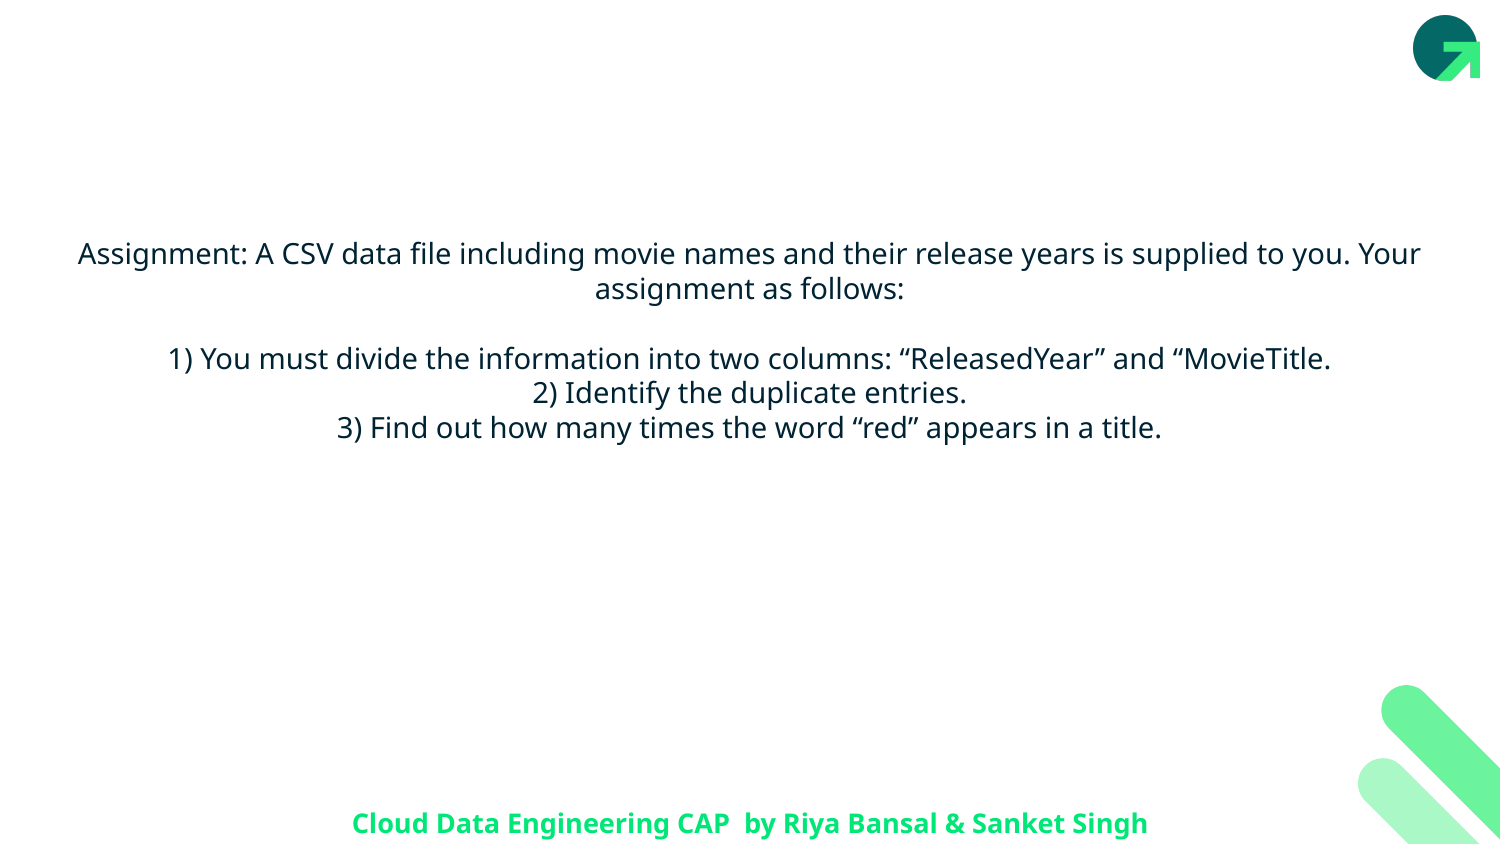

# Assignment: A CSV data file including movie names and their release years is supplied to you. Your assignment as follows: 1) You must divide the information into two columns: “ReleasedYear” and “MovieTitle. 2) Identify the duplicate entries. 3) Find out how many times the word “red” appears in a title.
Cloud Data Engineering CAP by Riya Bansal & Sanket Singh